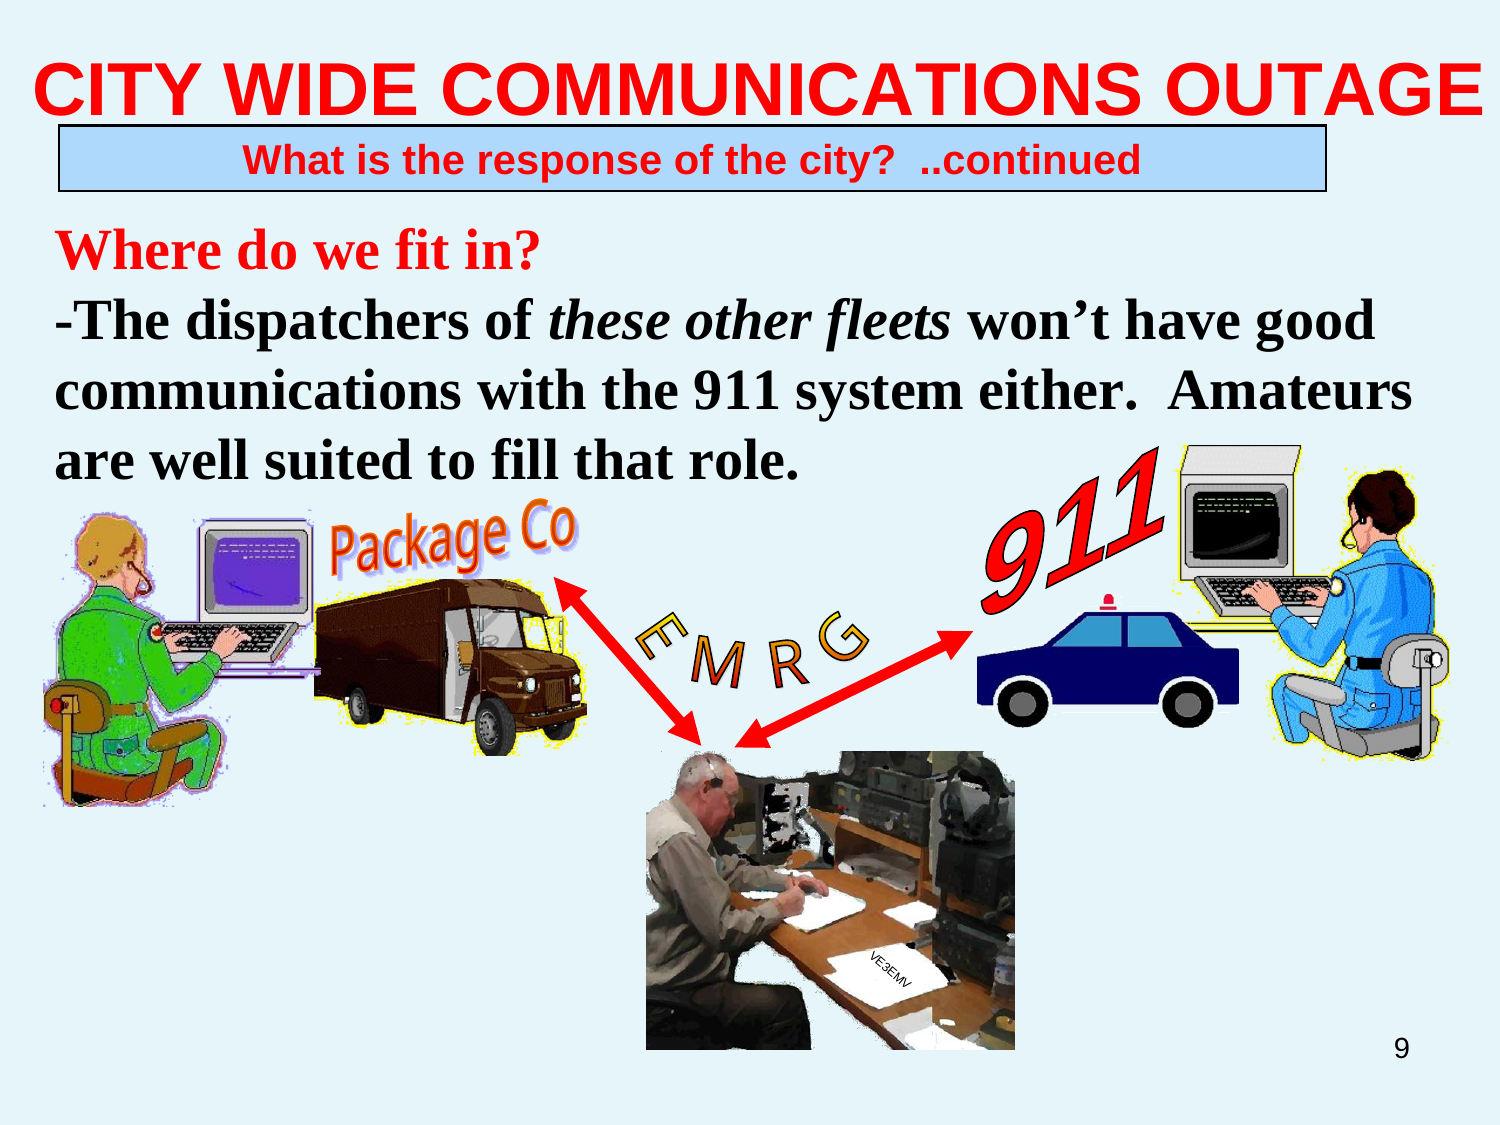

CITY WIDE COMMUNICATIONS OUTAGE
What is the response of the city? ..continued
Where do we fit in?
-The dispatchers of these other fleets won’t have good communications with the 911 system either. Amateurs are well suited to fill that role.
911
Package Co
E M R G
VE3EMV
9